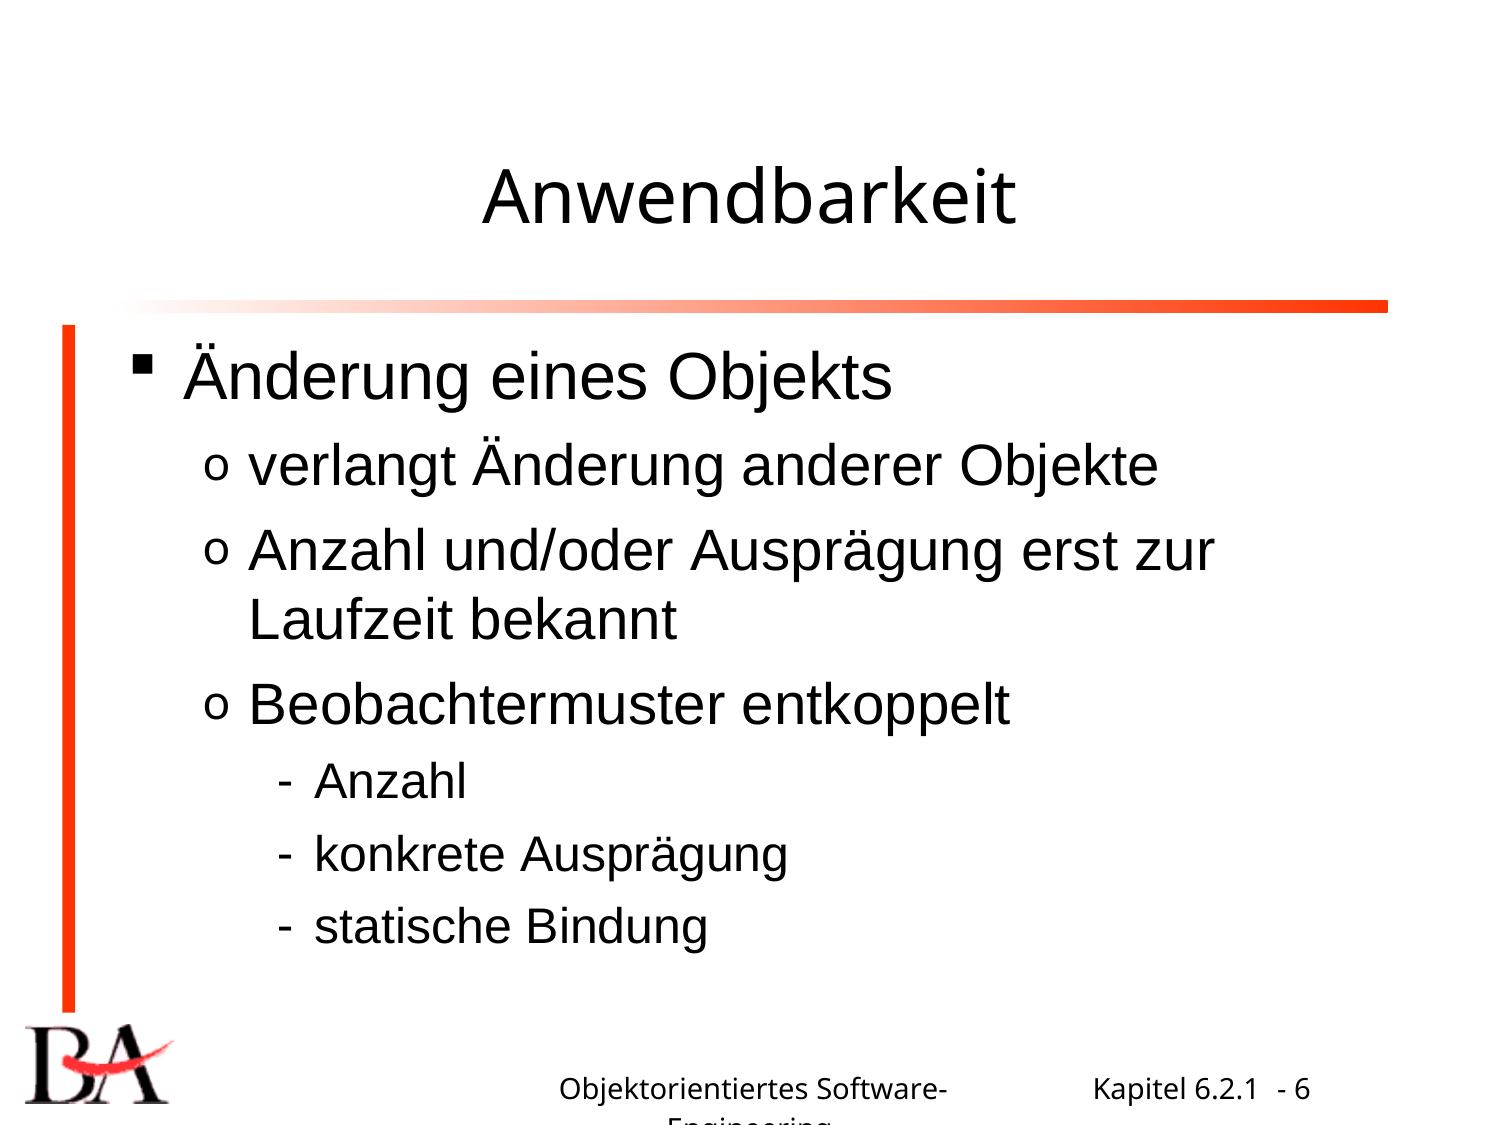

# Anwendbarkeit
Änderung eines Objekts
verlangt Änderung anderer Objekte
Anzahl und/oder Ausprägung erst zur Laufzeit bekannt
Beobachtermuster entkoppelt
Anzahl
konkrete Ausprägung
statische Bindung
6